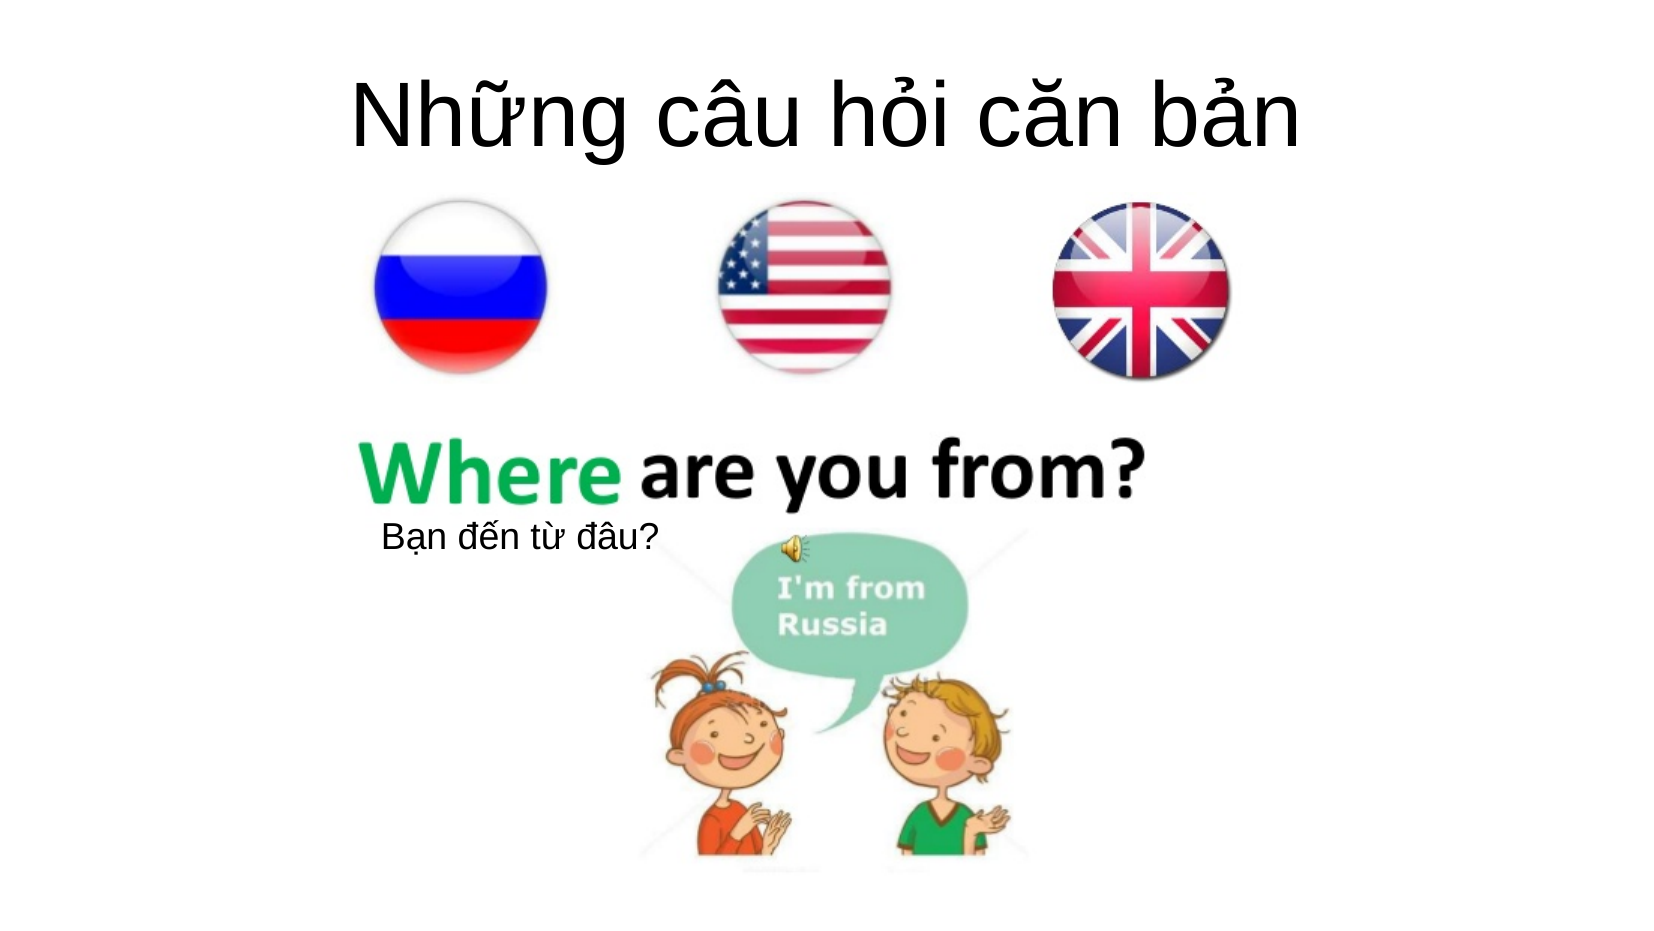

# Những câu hỏi căn bản
Bạn đến từ đâu?